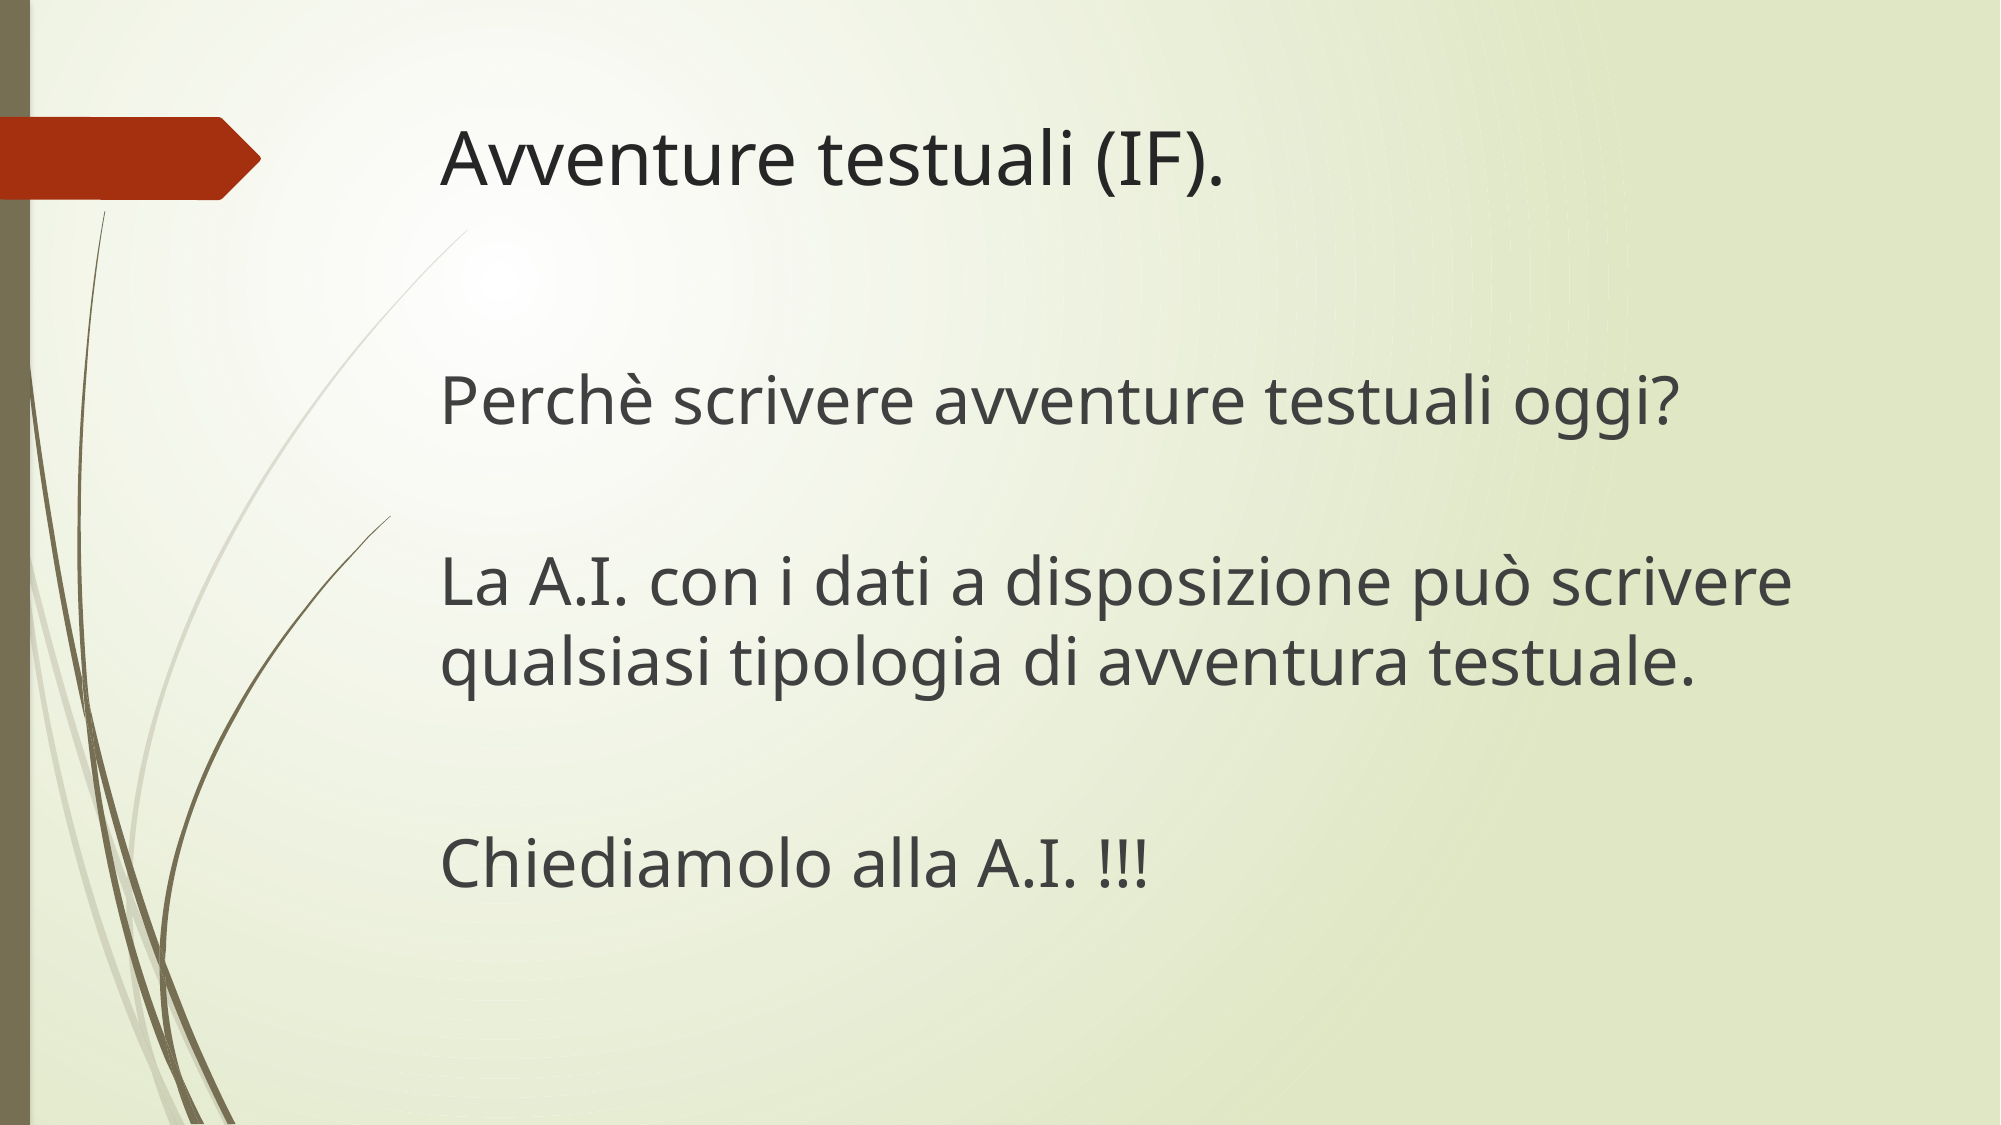

# Avventure testuali (IF).
Perchè scrivere avventure testuali oggi?
La A.I. con i dati a disposizione può scrivere qualsiasi tipologia di avventura testuale.
Chiediamolo alla A.I. !!!